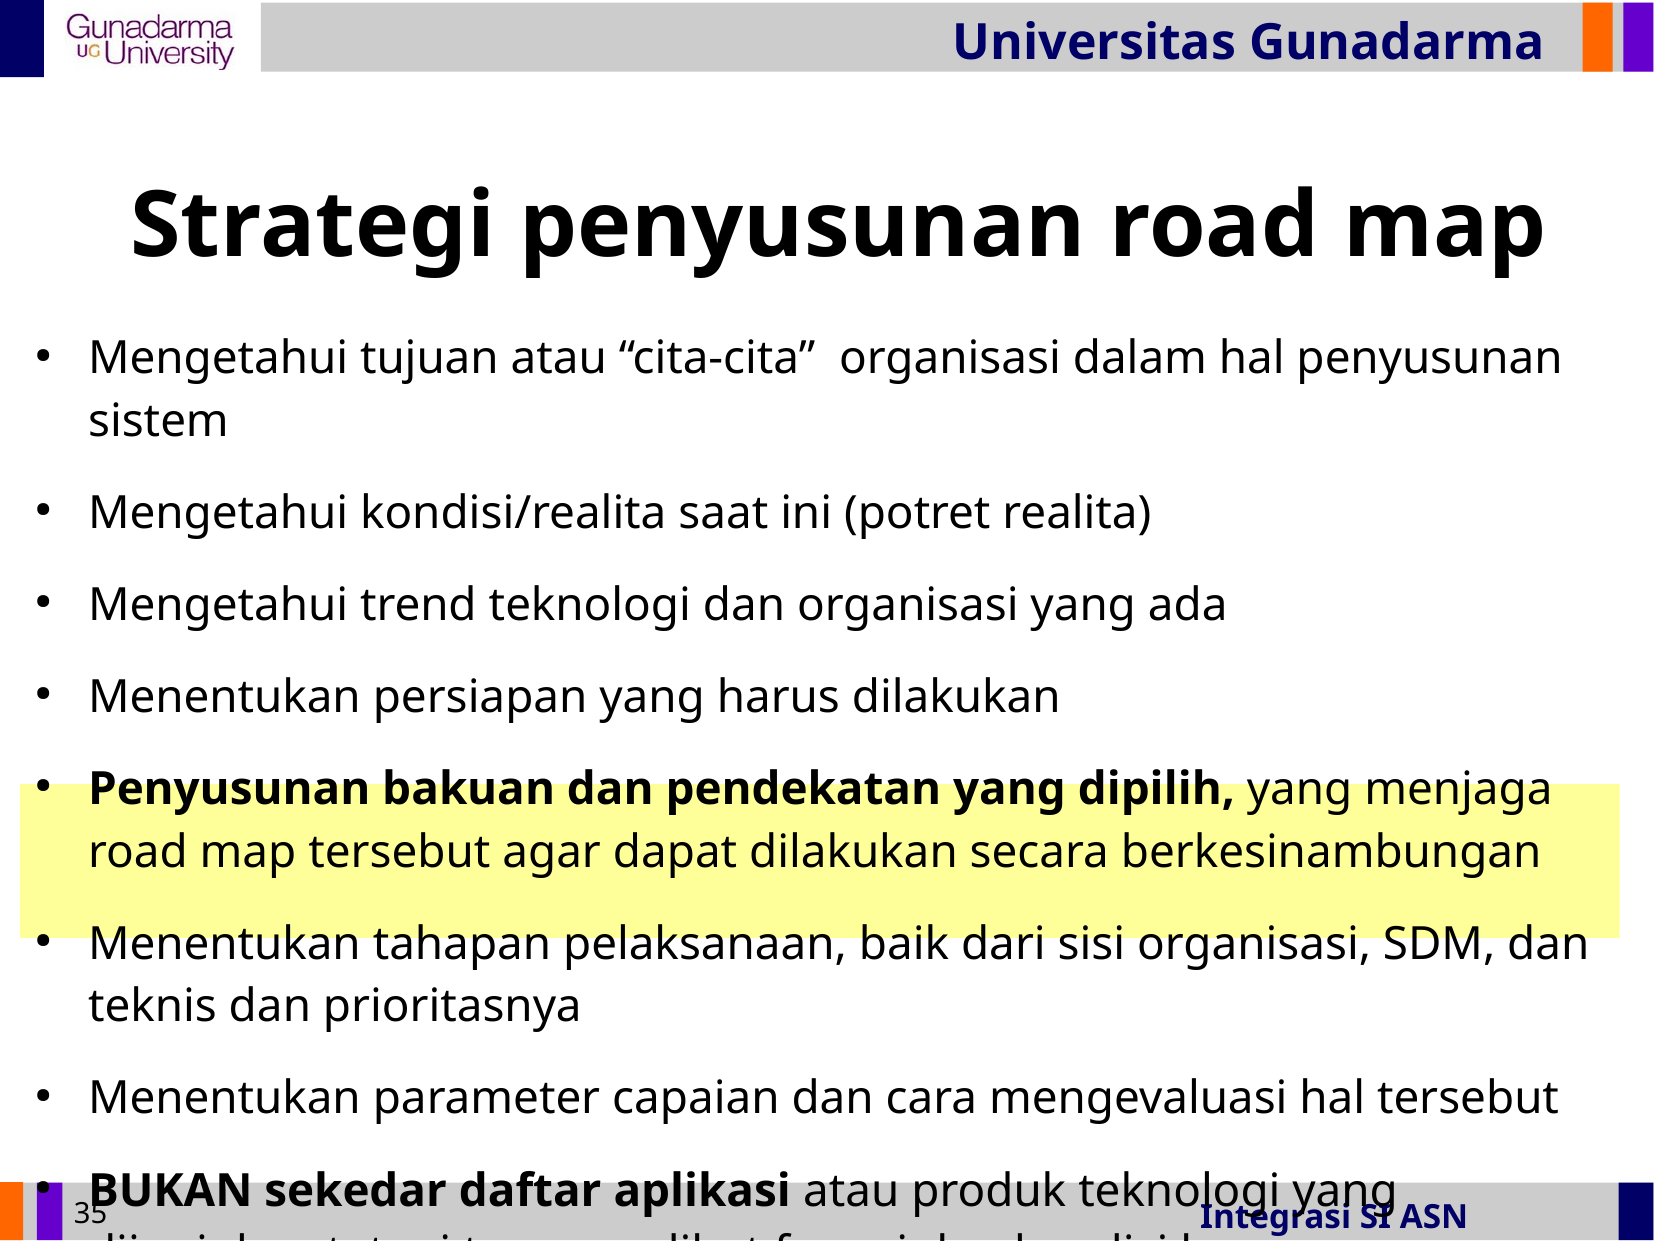

# Strategi penyusunan road map
Mengetahui tujuan atau “cita-cita” organisasi dalam hal penyusunan sistem
Mengetahui kondisi/realita saat ini (potret realita)
Mengetahui trend teknologi dan organisasi yang ada
Menentukan persiapan yang harus dilakukan
Penyusunan bakuan dan pendekatan yang dipilih, yang menjaga road map tersebut agar dapat dilakukan secara berkesinambungan
Menentukan tahapan pelaksanaan, baik dari sisi organisasi, SDM, dan teknis dan prioritasnya
Menentukan parameter capaian dan cara mengevaluasi hal tersebut
BUKAN sekedar daftar aplikasi atau produk teknologi yang diinginkan tetapi tanpa melihat fungsi dan kondisi lapangan